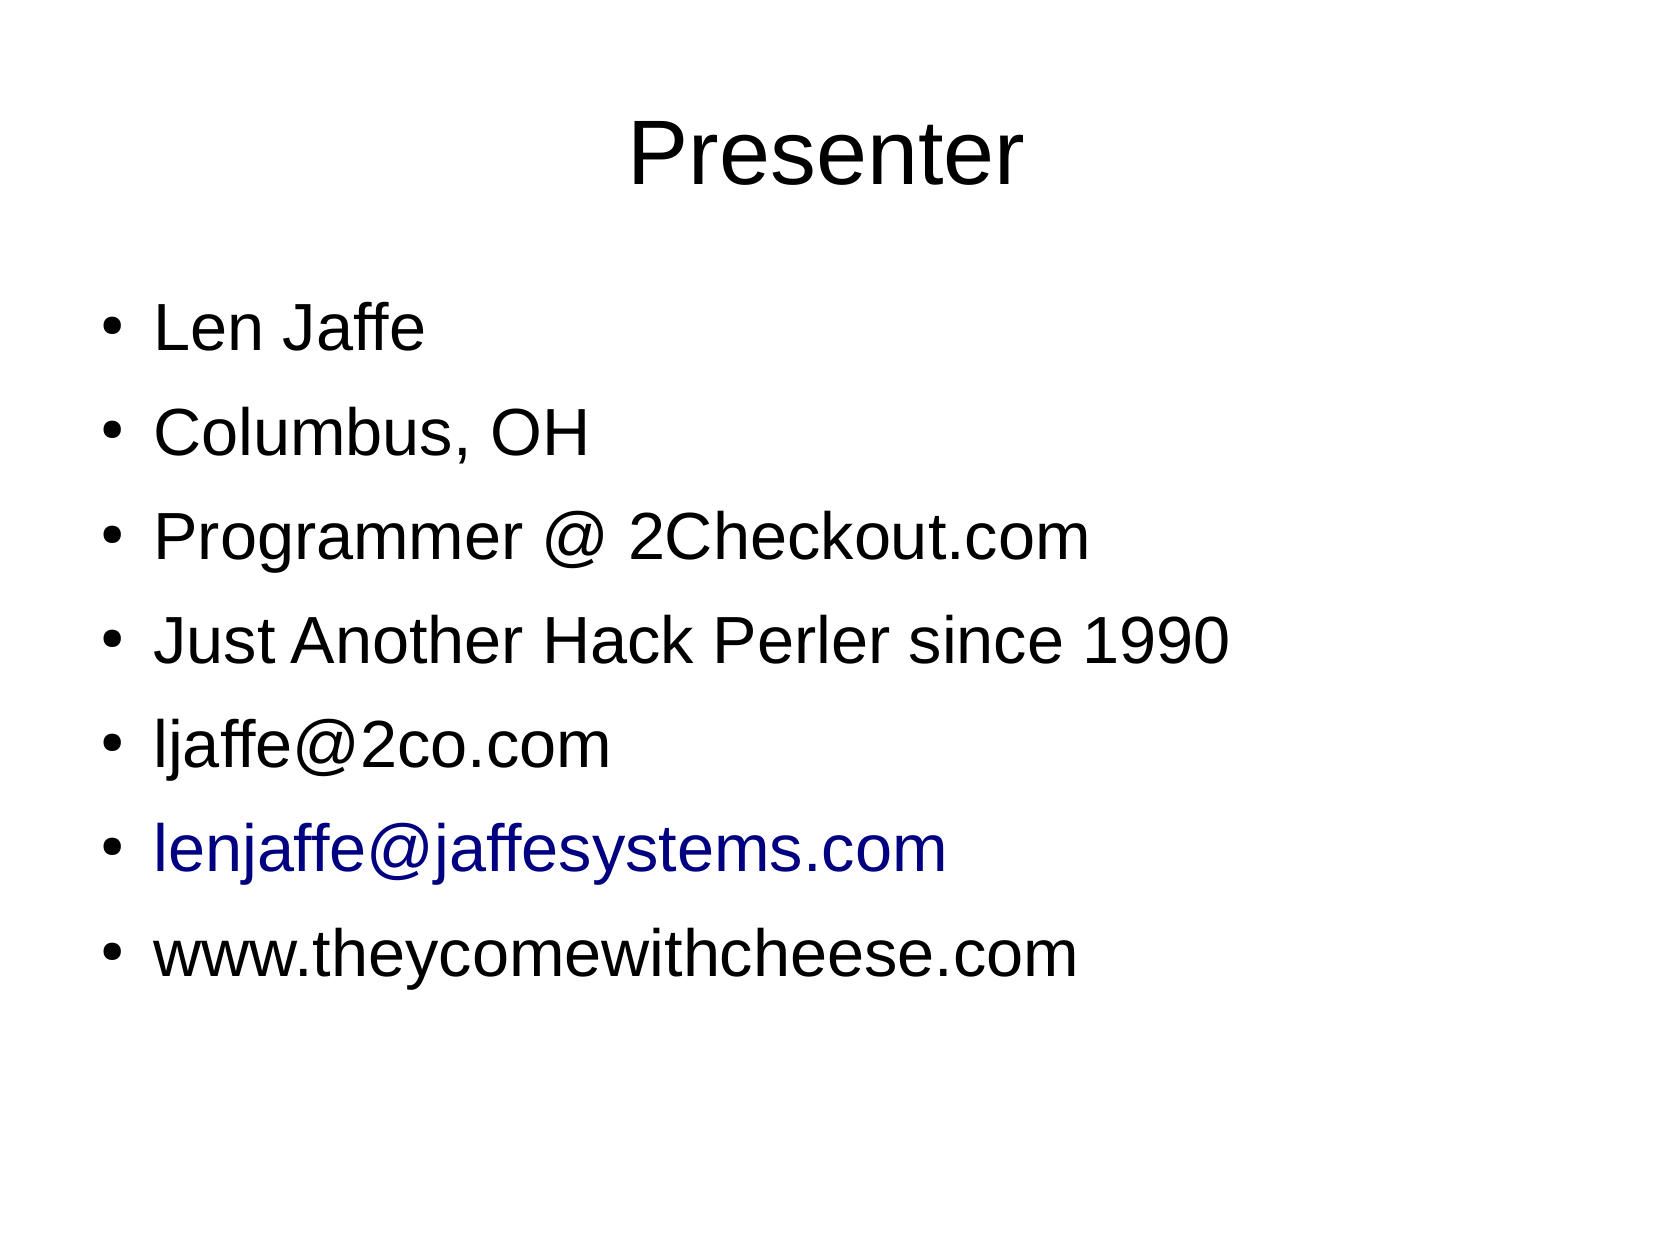

# Presenter
Len Jaffe
Columbus, OH
Programmer @ 2Checkout.com
Just Another Hack Perler since 1990
ljaffe@2co.com
lenjaffe@jaffesystems.com
www.theycomewithcheese.com